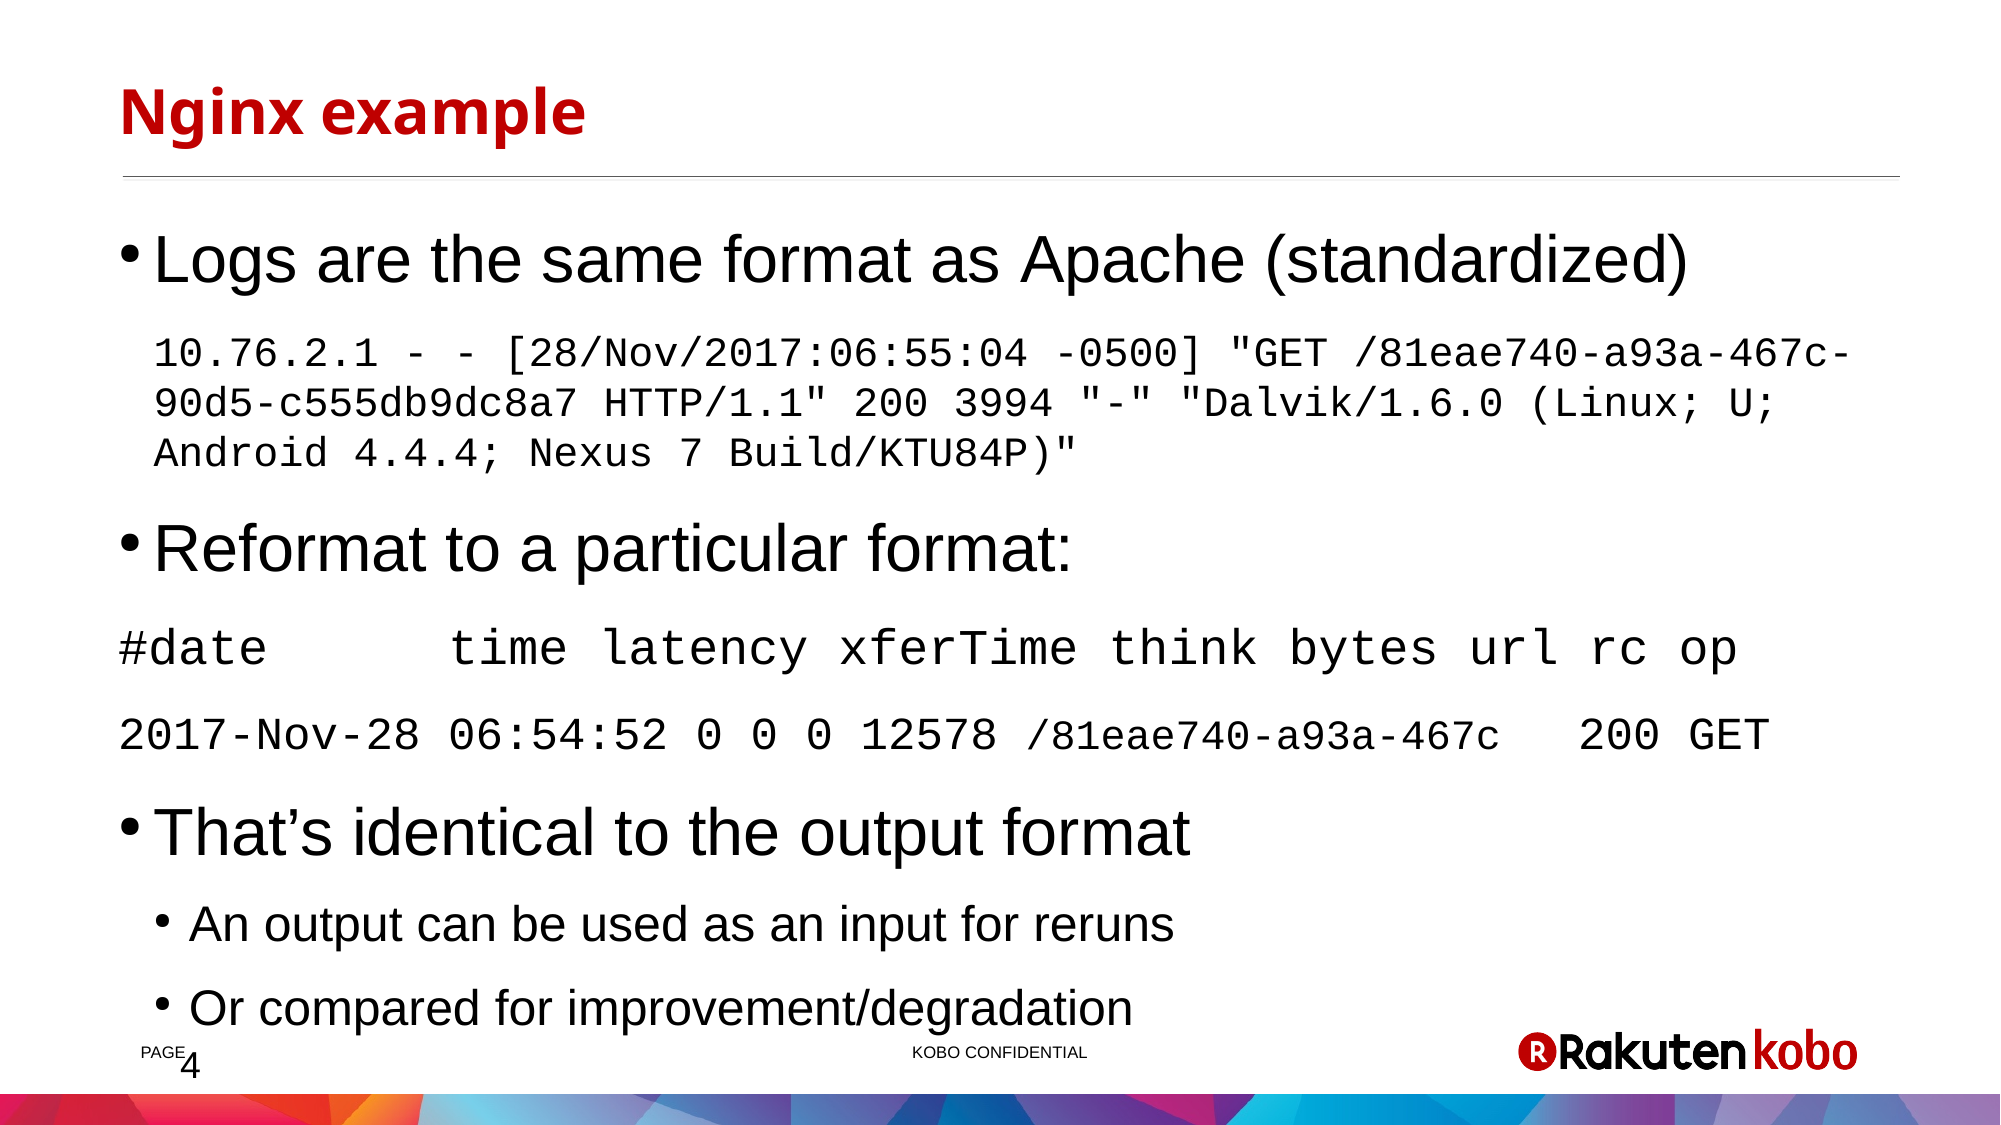

# Nginx example
Logs are the same format as Apache (standardized)
10.76.2.1 - - [28/Nov/2017:06:55:04 -0500] "GET /81eae740-a93a-467c-90d5-c555db9dc8a7 HTTP/1.1" 200 3994 "-" "Dalvik/1.6.0 (Linux; U; Android 4.4.4; Nexus 7 Build/KTU84P)"
Reformat to a particular format:
#date time latency xferTime think bytes url rc op
2017-Nov-28 06:54:52 0 0 0 12578 /81eae740-a93a-467c 200 GET
That’s identical to the output format
An output can be used as an input for reruns
Or compared for improvement/degradation